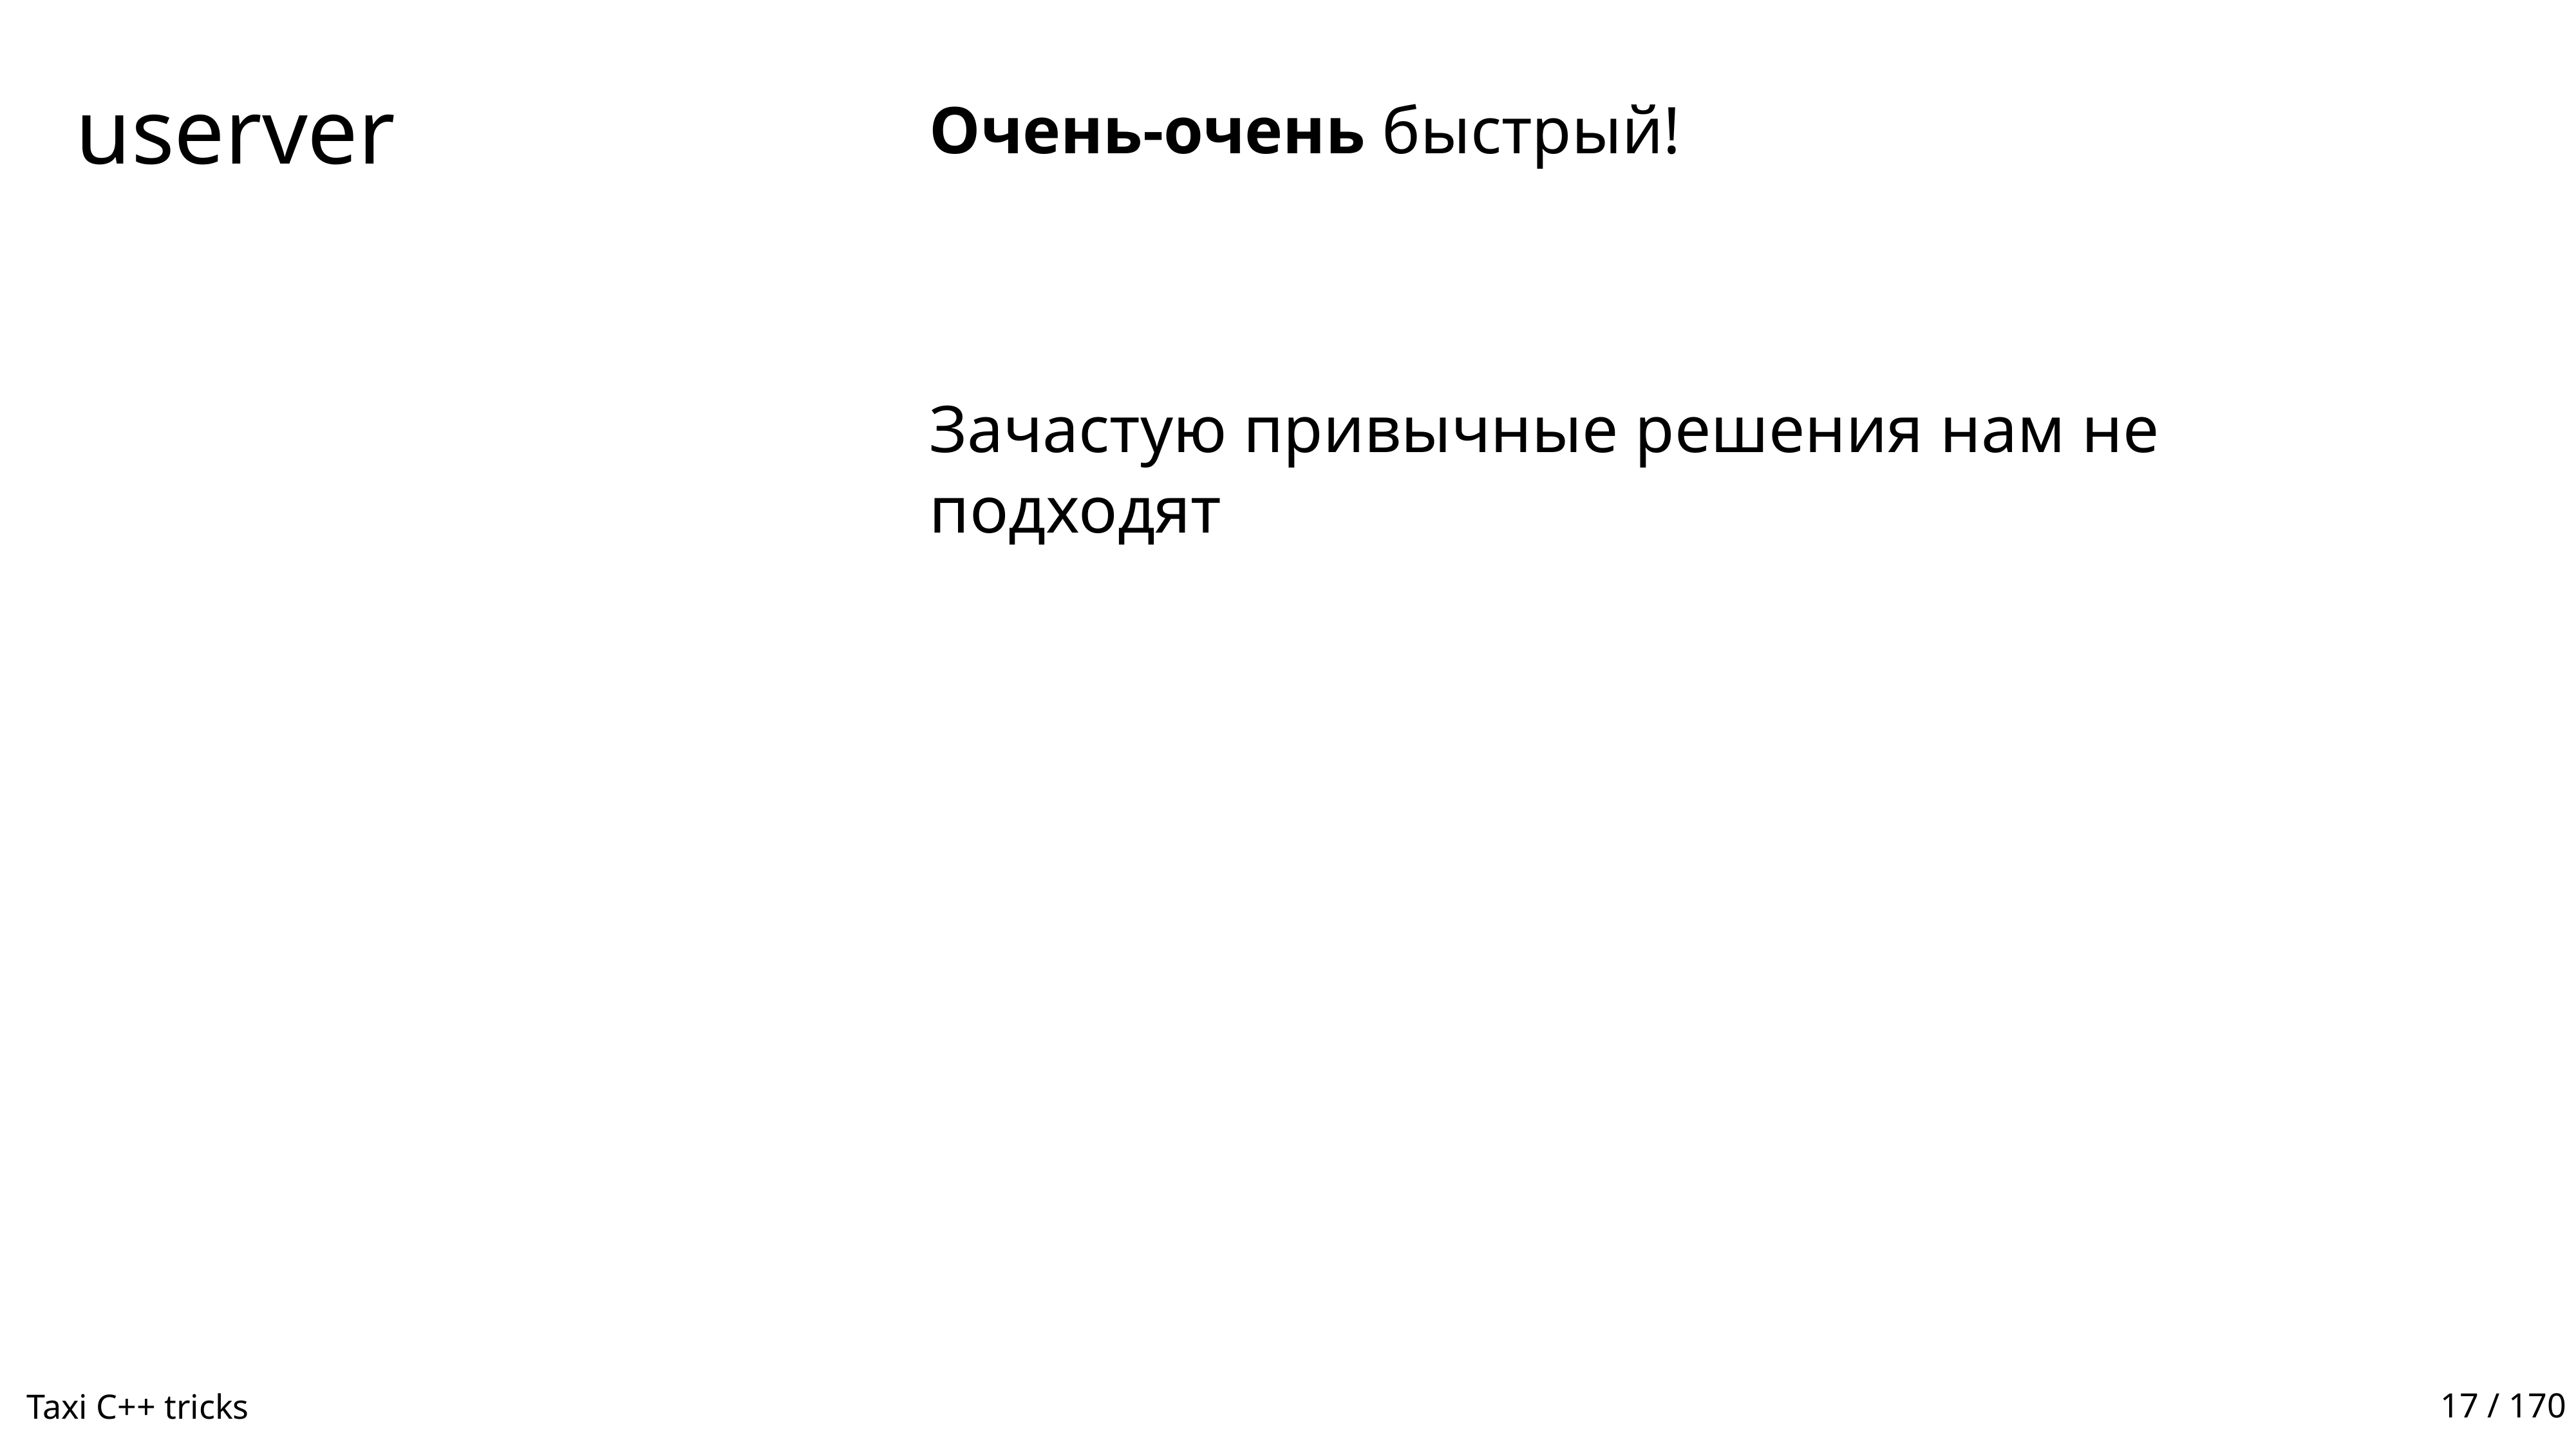

# userver
Очень-очень быстрый!
Зачастую привычные решения нам не подходят
Taxi C++ tricks